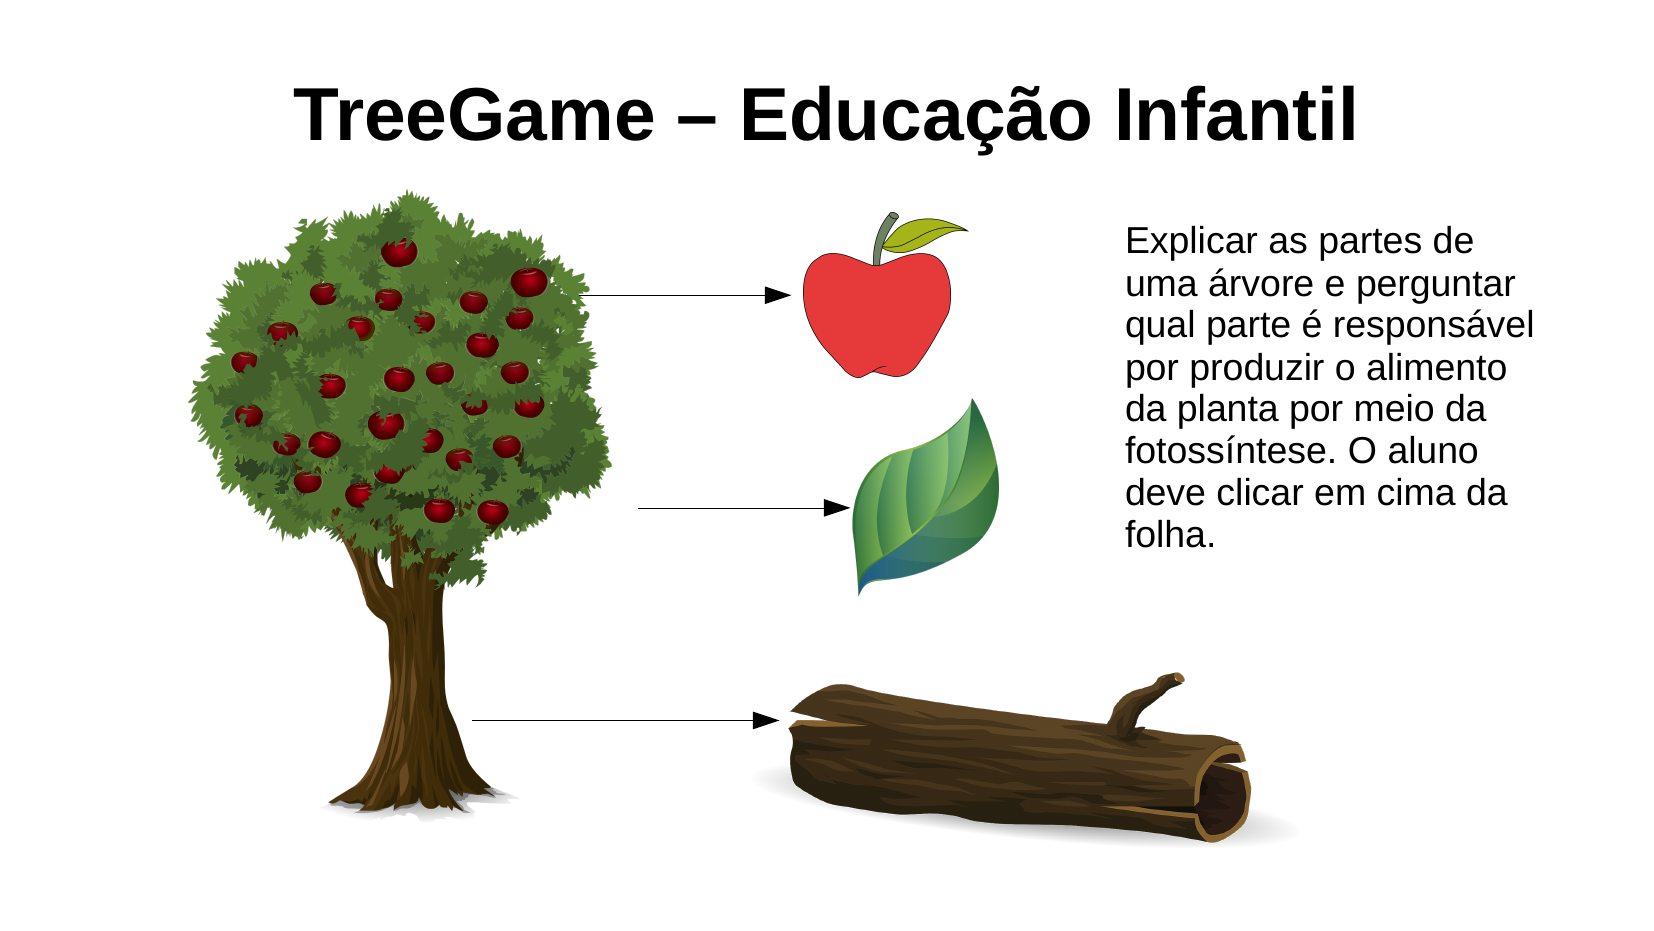

# TreeGame – Educação Infantil
Explicar as partes de uma árvore e perguntar qual parte é responsável por produzir o alimento da planta por meio da fotossíntese. O aluno deve clicar em cima da folha.